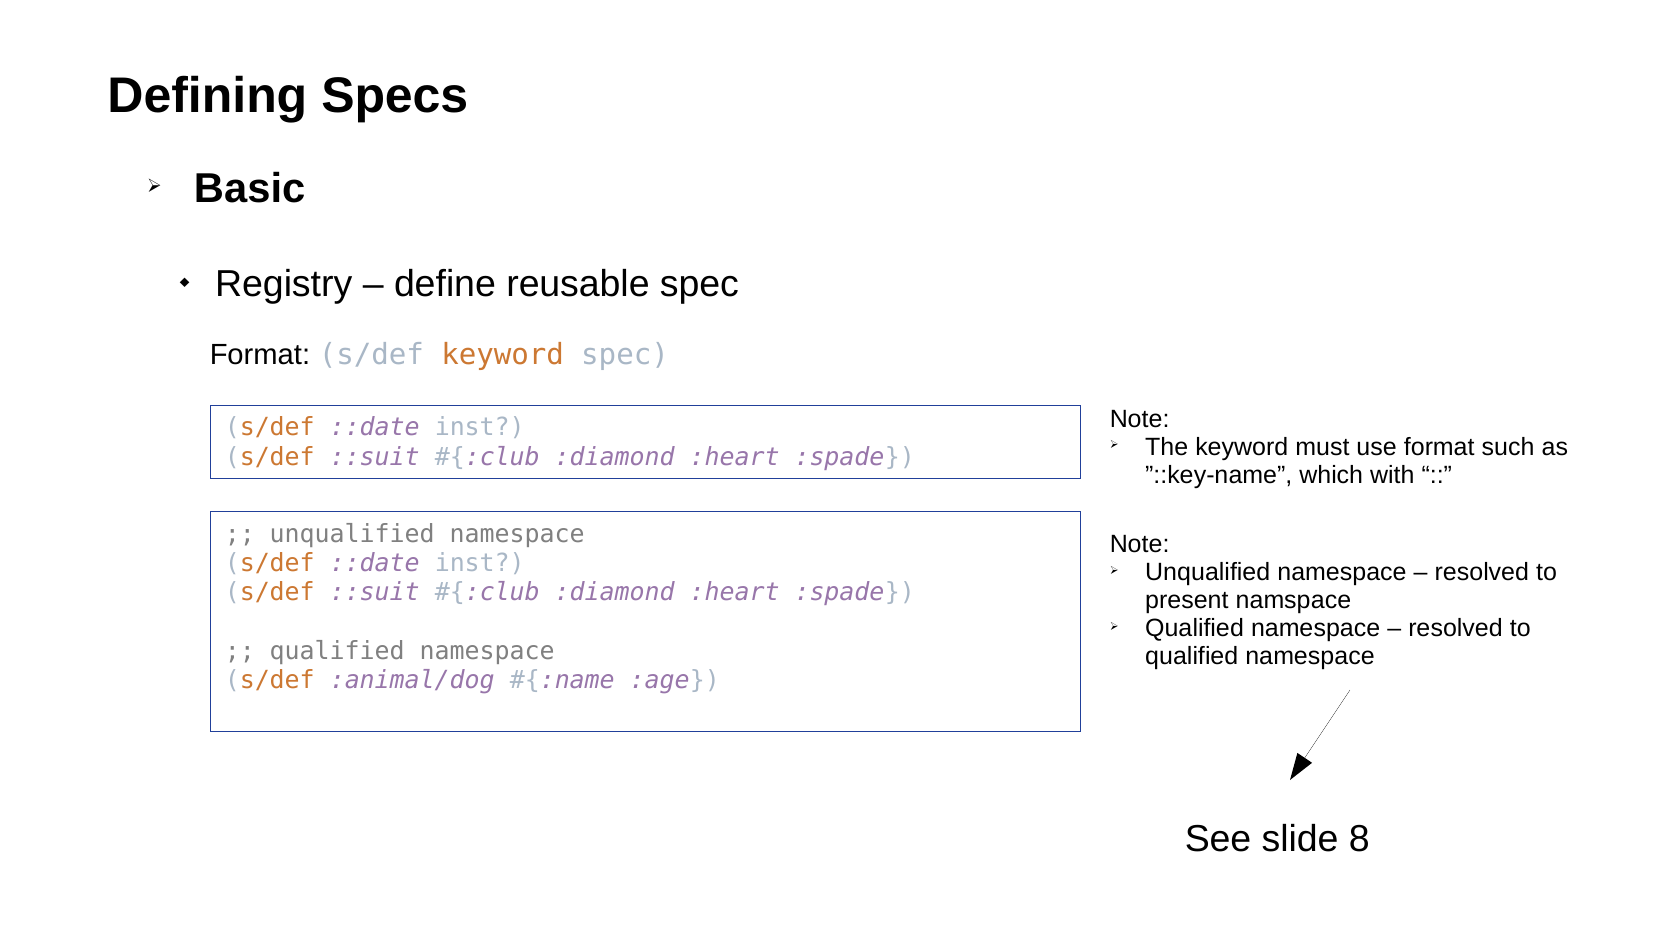

Defining Specs
 Basic
Registry – define reusable spec
Format: (s/def keyword spec)
Note:
The keyword must use format such as ”::key-name”, which with “::”
(s/def ::date inst?)
(s/def ::suit #{:club :diamond :heart :spade})
;; unqualified namespace
(s/def ::date inst?)
(s/def ::suit #{:club :diamond :heart :spade})
;; qualified namespace
(s/def :animal/dog #{:name :age})
Note:
Unqualified namespace – resolved to present namspace
Qualified namespace – resolved to qualified namespace
See slide 8